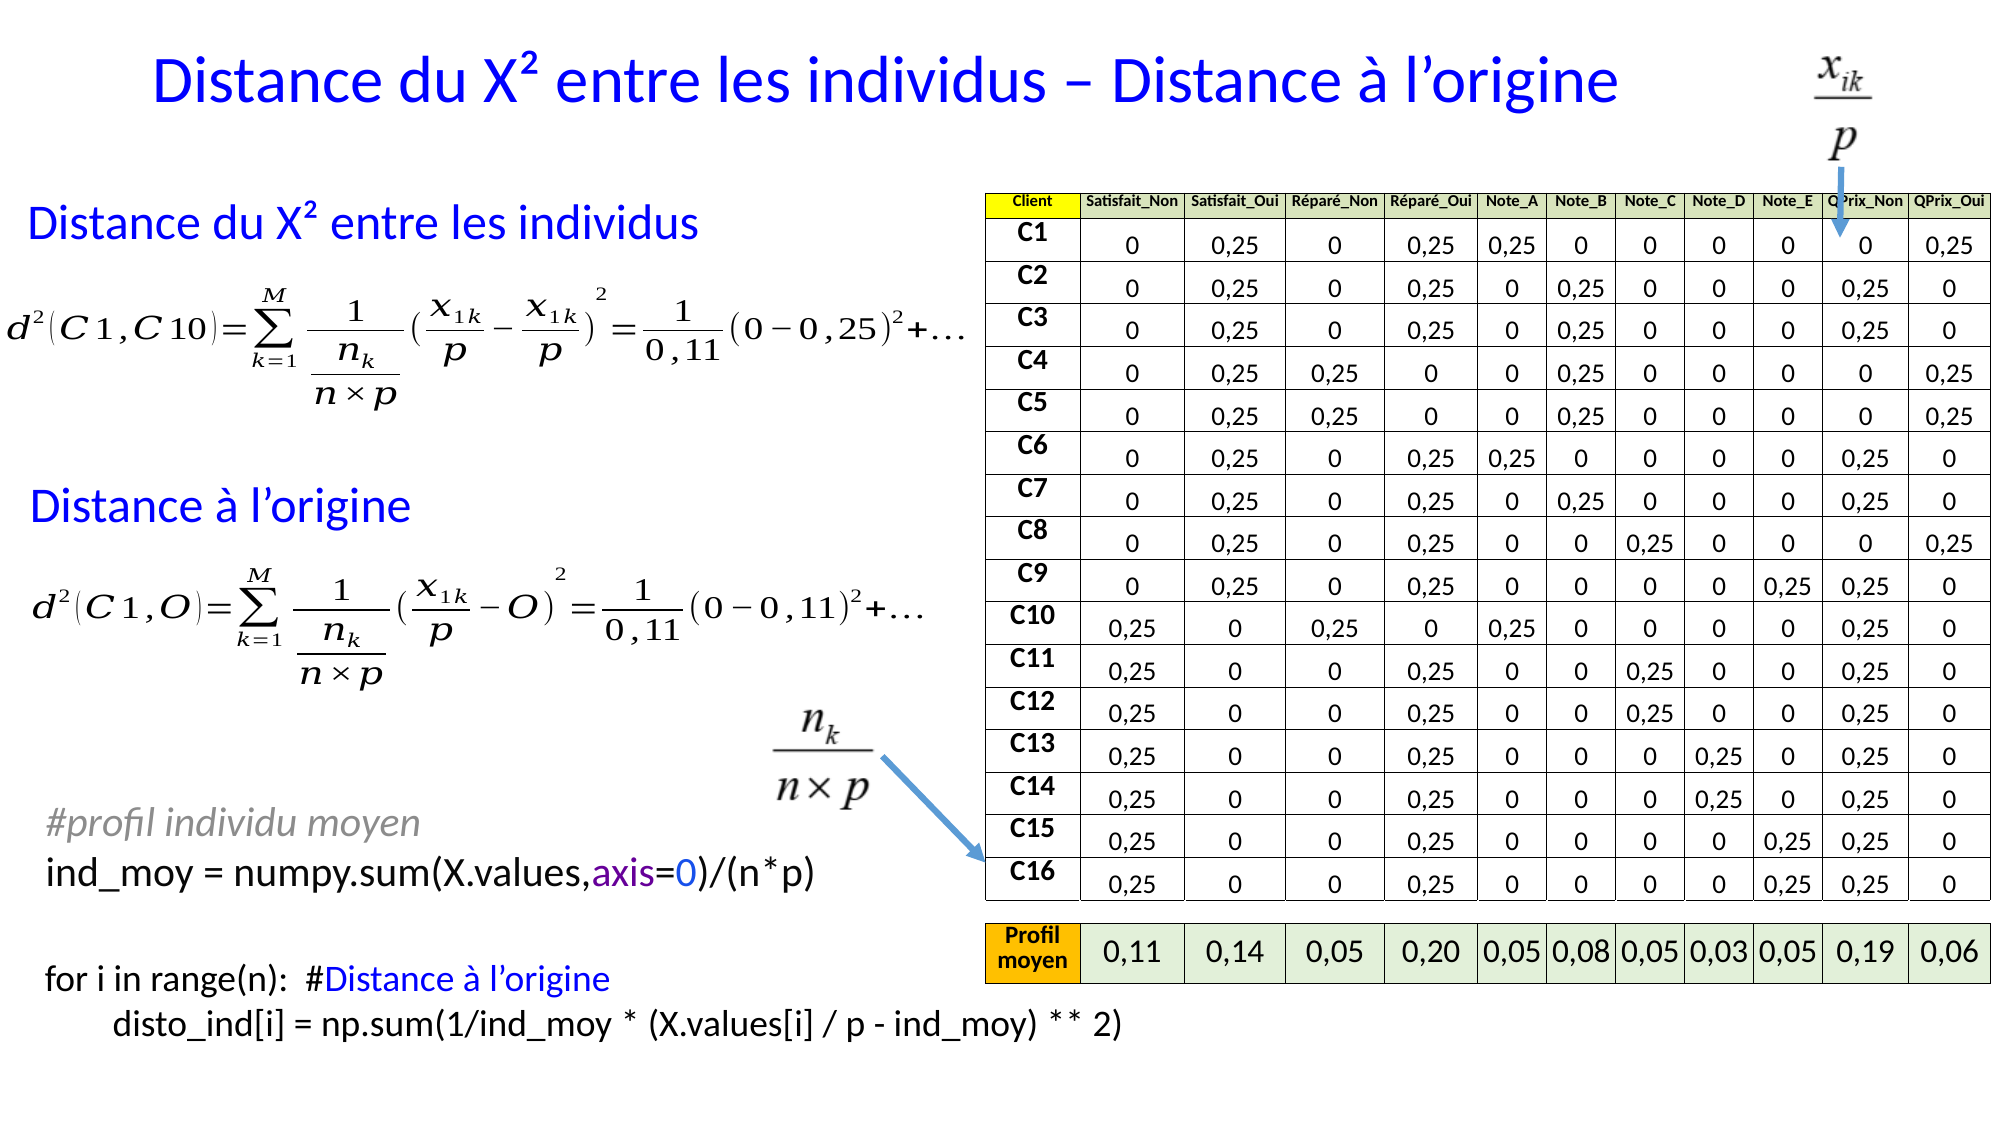

# Distance du X² entre les individus – Distance à l’origine
Distance du X² entre les individus
| Client | Satisfait\_Non | Satisfait\_Oui | Réparé\_Non | Réparé\_Oui | Note\_A | Note\_B | Note\_C | Note\_D | Note\_E | QPrix\_Non | QPrix\_Oui |
| --- | --- | --- | --- | --- | --- | --- | --- | --- | --- | --- | --- |
| C1 | 0 | 0,25 | 0 | 0,25 | 0,25 | 0 | 0 | 0 | 0 | 0 | 0,25 |
| C2 | 0 | 0,25 | 0 | 0,25 | 0 | 0,25 | 0 | 0 | 0 | 0,25 | 0 |
| C3 | 0 | 0,25 | 0 | 0,25 | 0 | 0,25 | 0 | 0 | 0 | 0,25 | 0 |
| C4 | 0 | 0,25 | 0,25 | 0 | 0 | 0,25 | 0 | 0 | 0 | 0 | 0,25 |
| C5 | 0 | 0,25 | 0,25 | 0 | 0 | 0,25 | 0 | 0 | 0 | 0 | 0,25 |
| C6 | 0 | 0,25 | 0 | 0,25 | 0,25 | 0 | 0 | 0 | 0 | 0,25 | 0 |
| C7 | 0 | 0,25 | 0 | 0,25 | 0 | 0,25 | 0 | 0 | 0 | 0,25 | 0 |
| C8 | 0 | 0,25 | 0 | 0,25 | 0 | 0 | 0,25 | 0 | 0 | 0 | 0,25 |
| C9 | 0 | 0,25 | 0 | 0,25 | 0 | 0 | 0 | 0 | 0,25 | 0,25 | 0 |
| C10 | 0,25 | 0 | 0,25 | 0 | 0,25 | 0 | 0 | 0 | 0 | 0,25 | 0 |
| C11 | 0,25 | 0 | 0 | 0,25 | 0 | 0 | 0,25 | 0 | 0 | 0,25 | 0 |
| C12 | 0,25 | 0 | 0 | 0,25 | 0 | 0 | 0,25 | 0 | 0 | 0,25 | 0 |
| C13 | 0,25 | 0 | 0 | 0,25 | 0 | 0 | 0 | 0,25 | 0 | 0,25 | 0 |
| C14 | 0,25 | 0 | 0 | 0,25 | 0 | 0 | 0 | 0,25 | 0 | 0,25 | 0 |
| C15 | 0,25 | 0 | 0 | 0,25 | 0 | 0 | 0 | 0 | 0,25 | 0,25 | 0 |
| C16 | 0,25 | 0 | 0 | 0,25 | 0 | 0 | 0 | 0 | 0,25 | 0,25 | 0 |
| | | | | | | | | | | | |
| Profil moyen | 0,11 | 0,14 | 0,05 | 0,20 | 0,05 | 0,08 | 0,05 | 0,03 | 0,05 | 0,19 | 0,06 |
Distance à l’origine
#profil individu moyen
ind_moy = numpy.sum(X.values,axis=0)/(n*p)
for i in range(n): #Distance à l’origine
 disto_ind[i] = np.sum(1/ind_moy * (X.values[i] / p - ind_moy) ** 2)